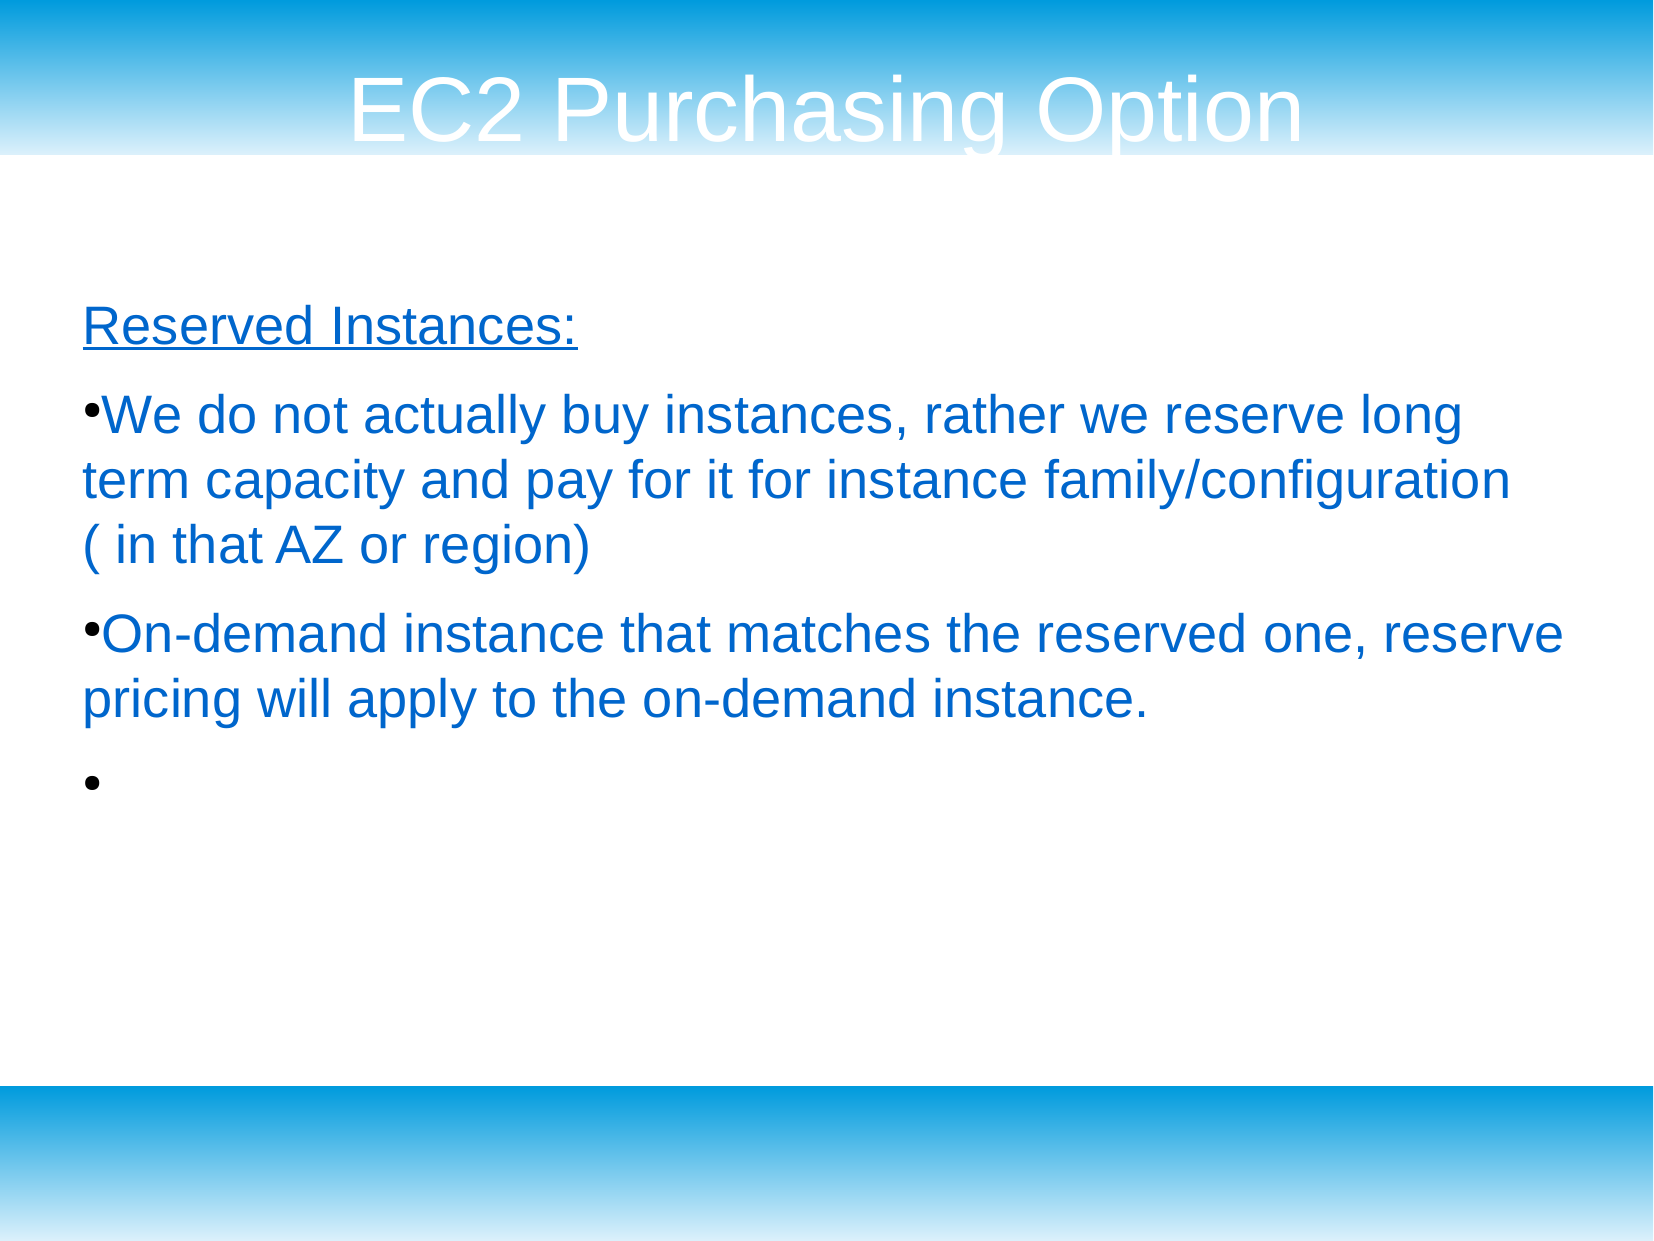

# EC2 Purchasing Option
Reserved Instances:
We do not actually buy instances, rather we reserve long term capacity and pay for it for instance family/configuration ( in that AZ or region)
On-demand instance that matches the reserved one, reserve pricing will apply to the on-demand instance.